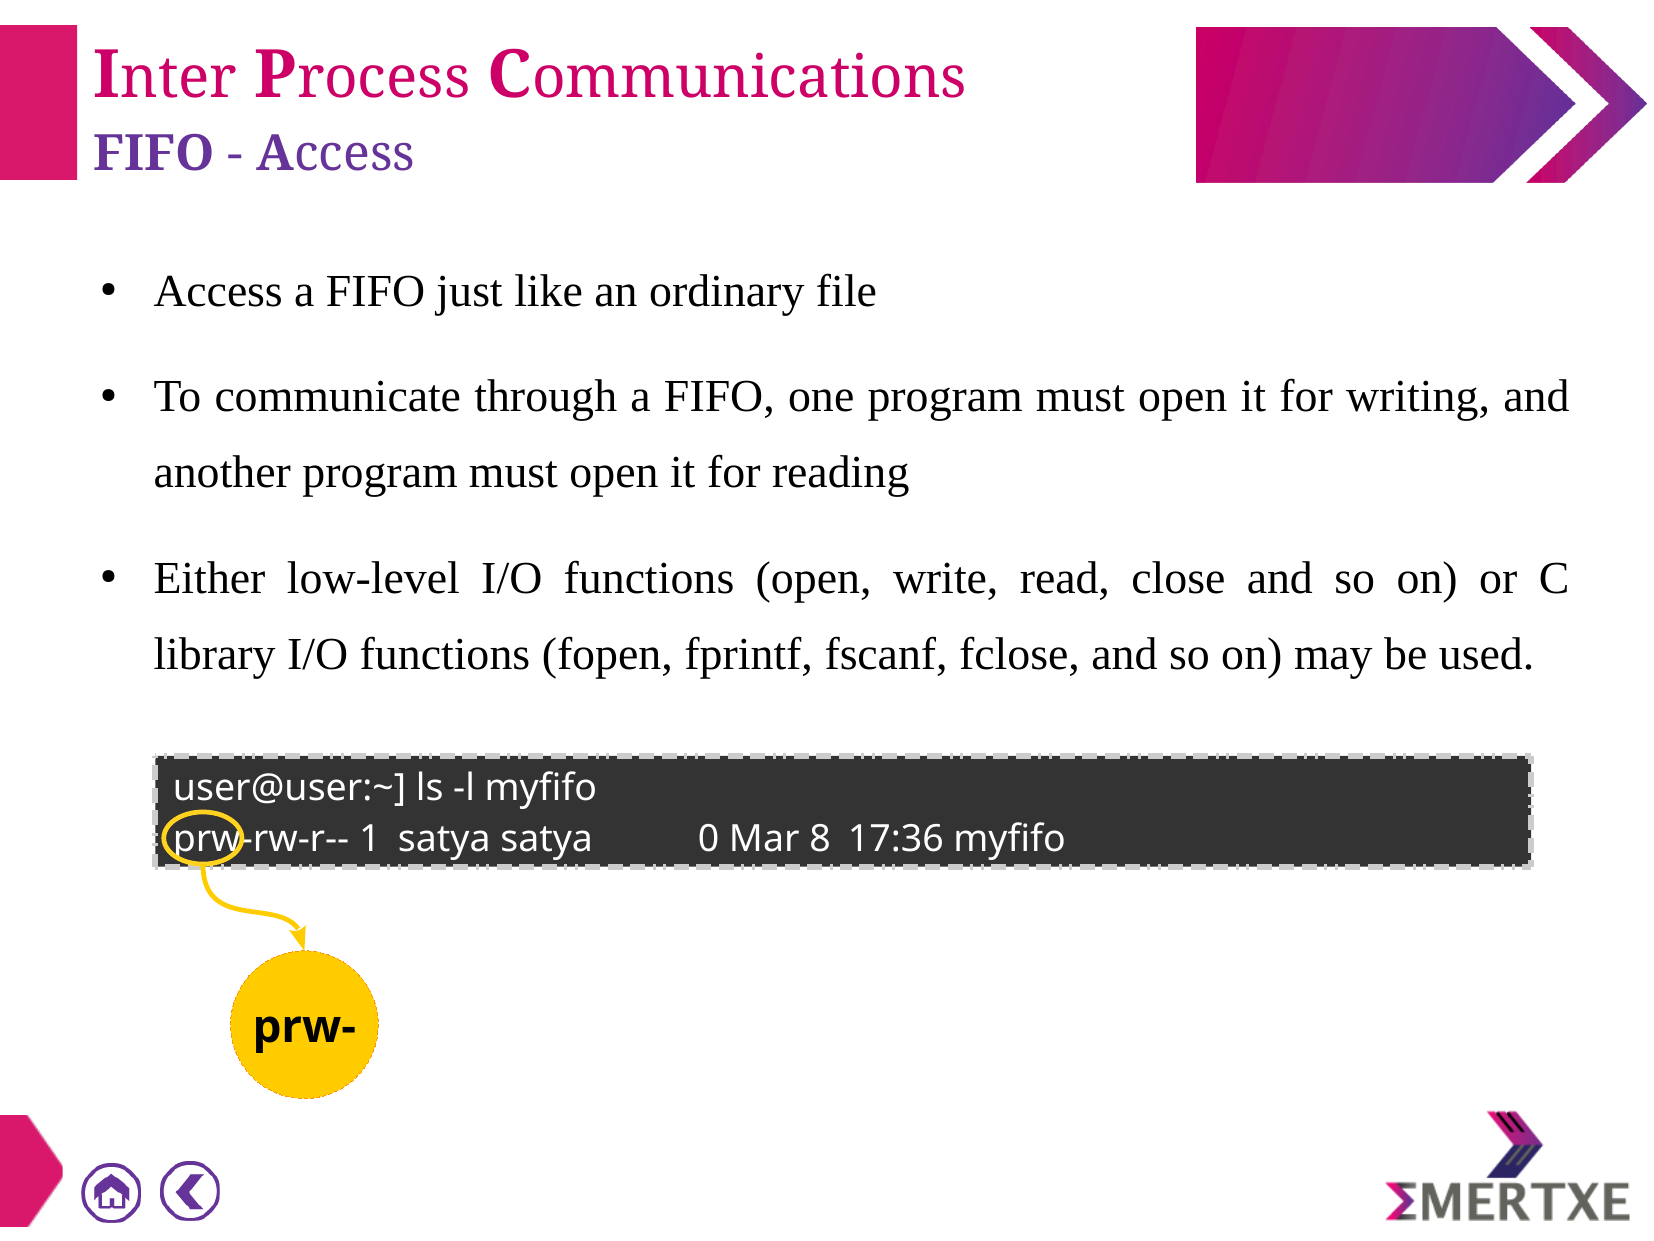

# Inter Process Communications FIFO - Access
Access a FIFO just like an ordinary file
To communicate through a FIFO, one program must open it for writing, and another program must open it for reading
Either low-level I/O functions (open, write, read, close and so on) or C library I/O functions (fopen, fprintf, fscanf, fclose, and so on) may be used.
user@user:~] ls -l myfifo
prw-rw-r-- 1	satya satya		0 Mar 8	17:36 myfifo
prw-